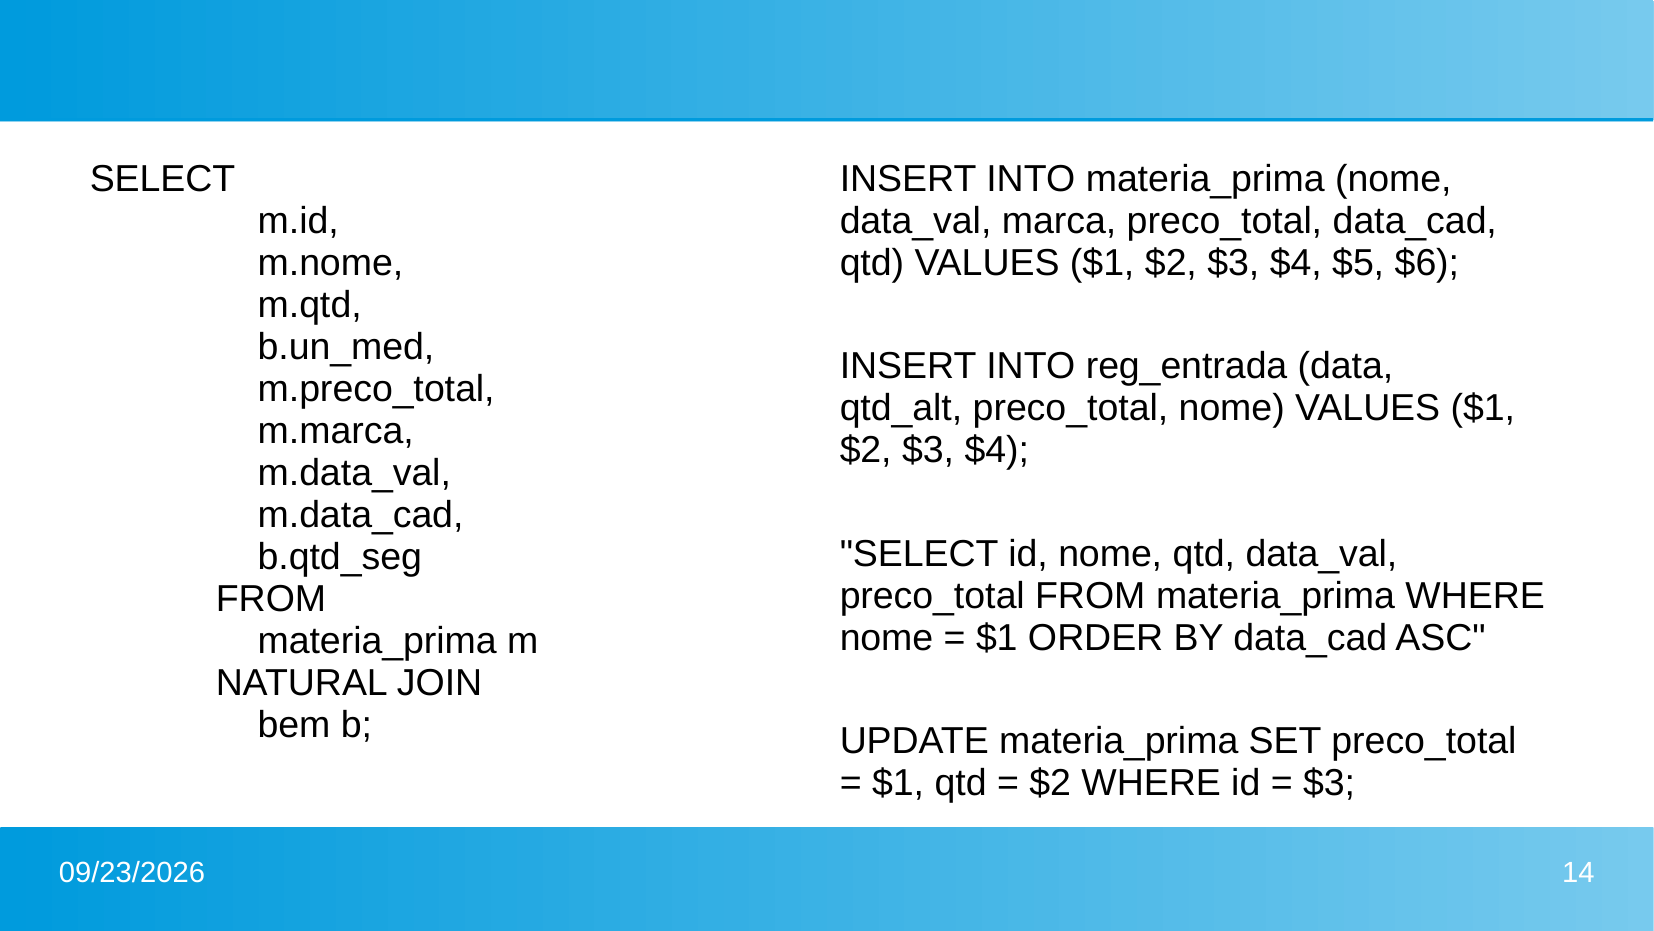

#
SELECT
 m.id,
 m.nome,
 m.qtd,
 b.un_med,
 m.preco_total,
 m.marca,
 m.data_val,
 m.data_cad,
 b.qtd_seg
 FROM
 materia_prima m
 NATURAL JOIN
 bem b;
INSERT INTO materia_prima (nome, data_val, marca, preco_total, data_cad, qtd) VALUES ($1, $2, $3, $4, $5, $6);
INSERT INTO reg_entrada (data, qtd_alt, preco_total, nome) VALUES ($1, $2, $3, $4);
"SELECT id, nome, qtd, data_val, preco_total FROM materia_prima WHERE nome = $1 ORDER BY data_cad ASC"
UPDATE materia_prima SET preco_total = $1, qtd = $2 WHERE id = $3;
14